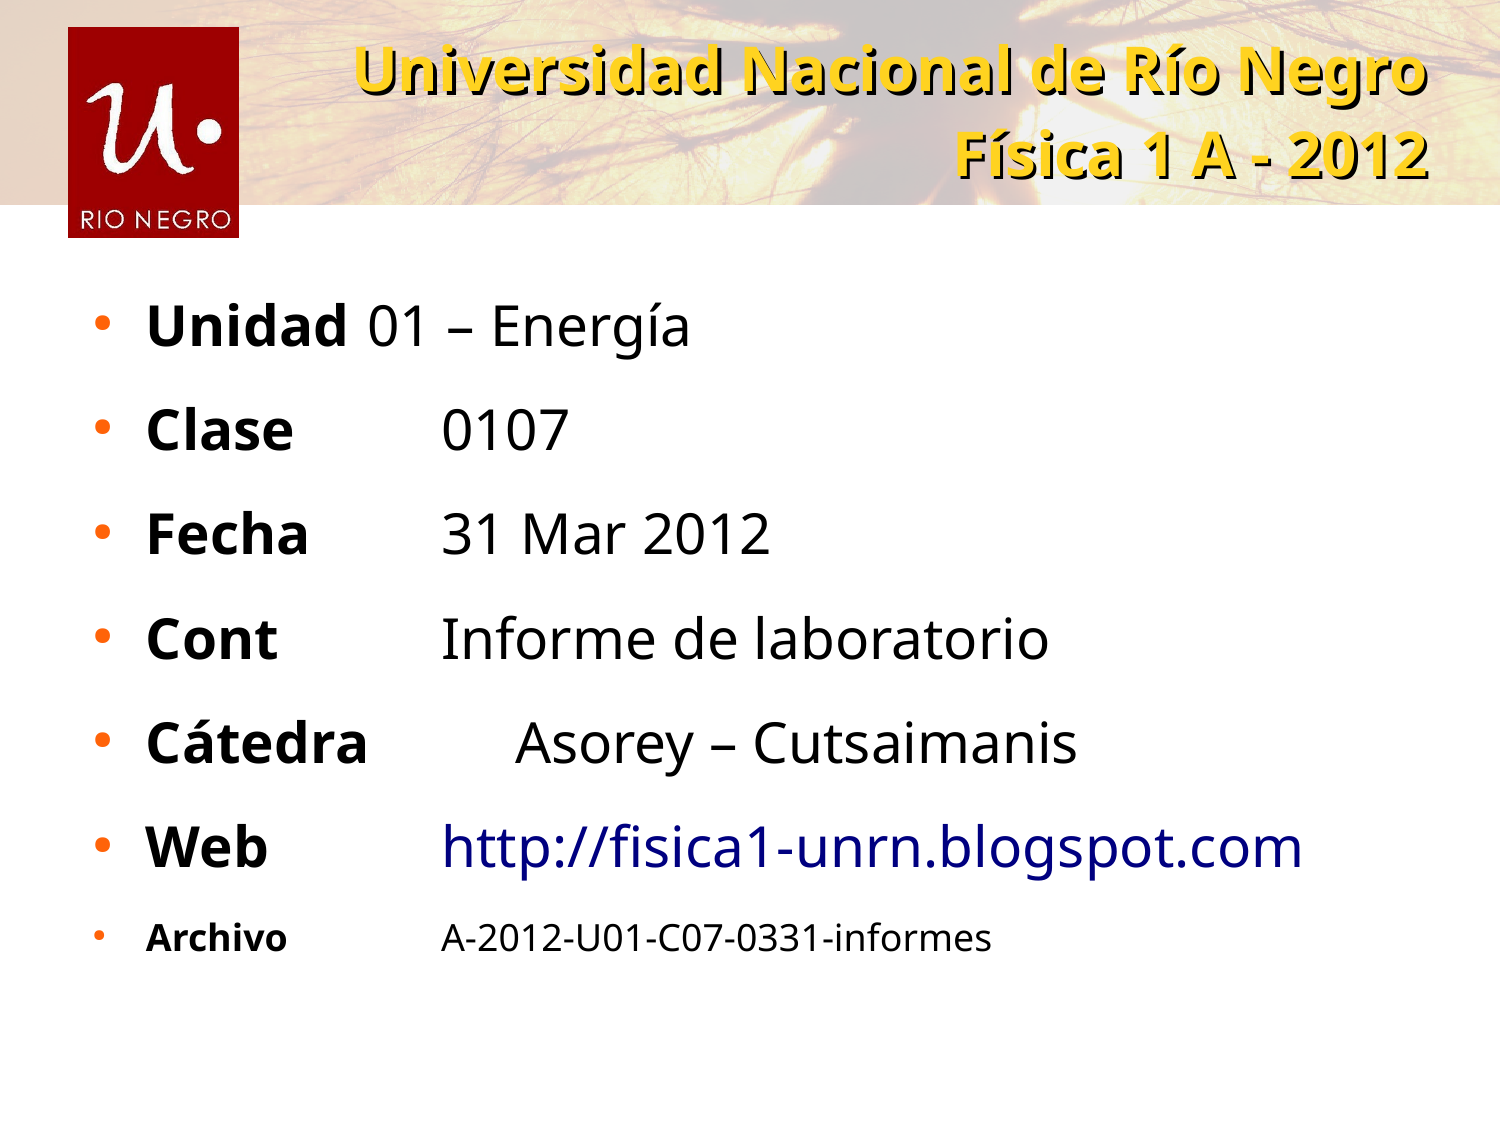

# Universidad Nacional de Río Negro Física 1 A - 2012
Unidad 	01 – Energía
Clase		0107
Fecha		31 Mar 2012
Cont			Informe de laboratorio
Cátedra	 Asorey – Cutsaimanis
Web 			http://fisica1-unrn.blogspot.com
Archivo			A-2012-U01-C07-0331-informes